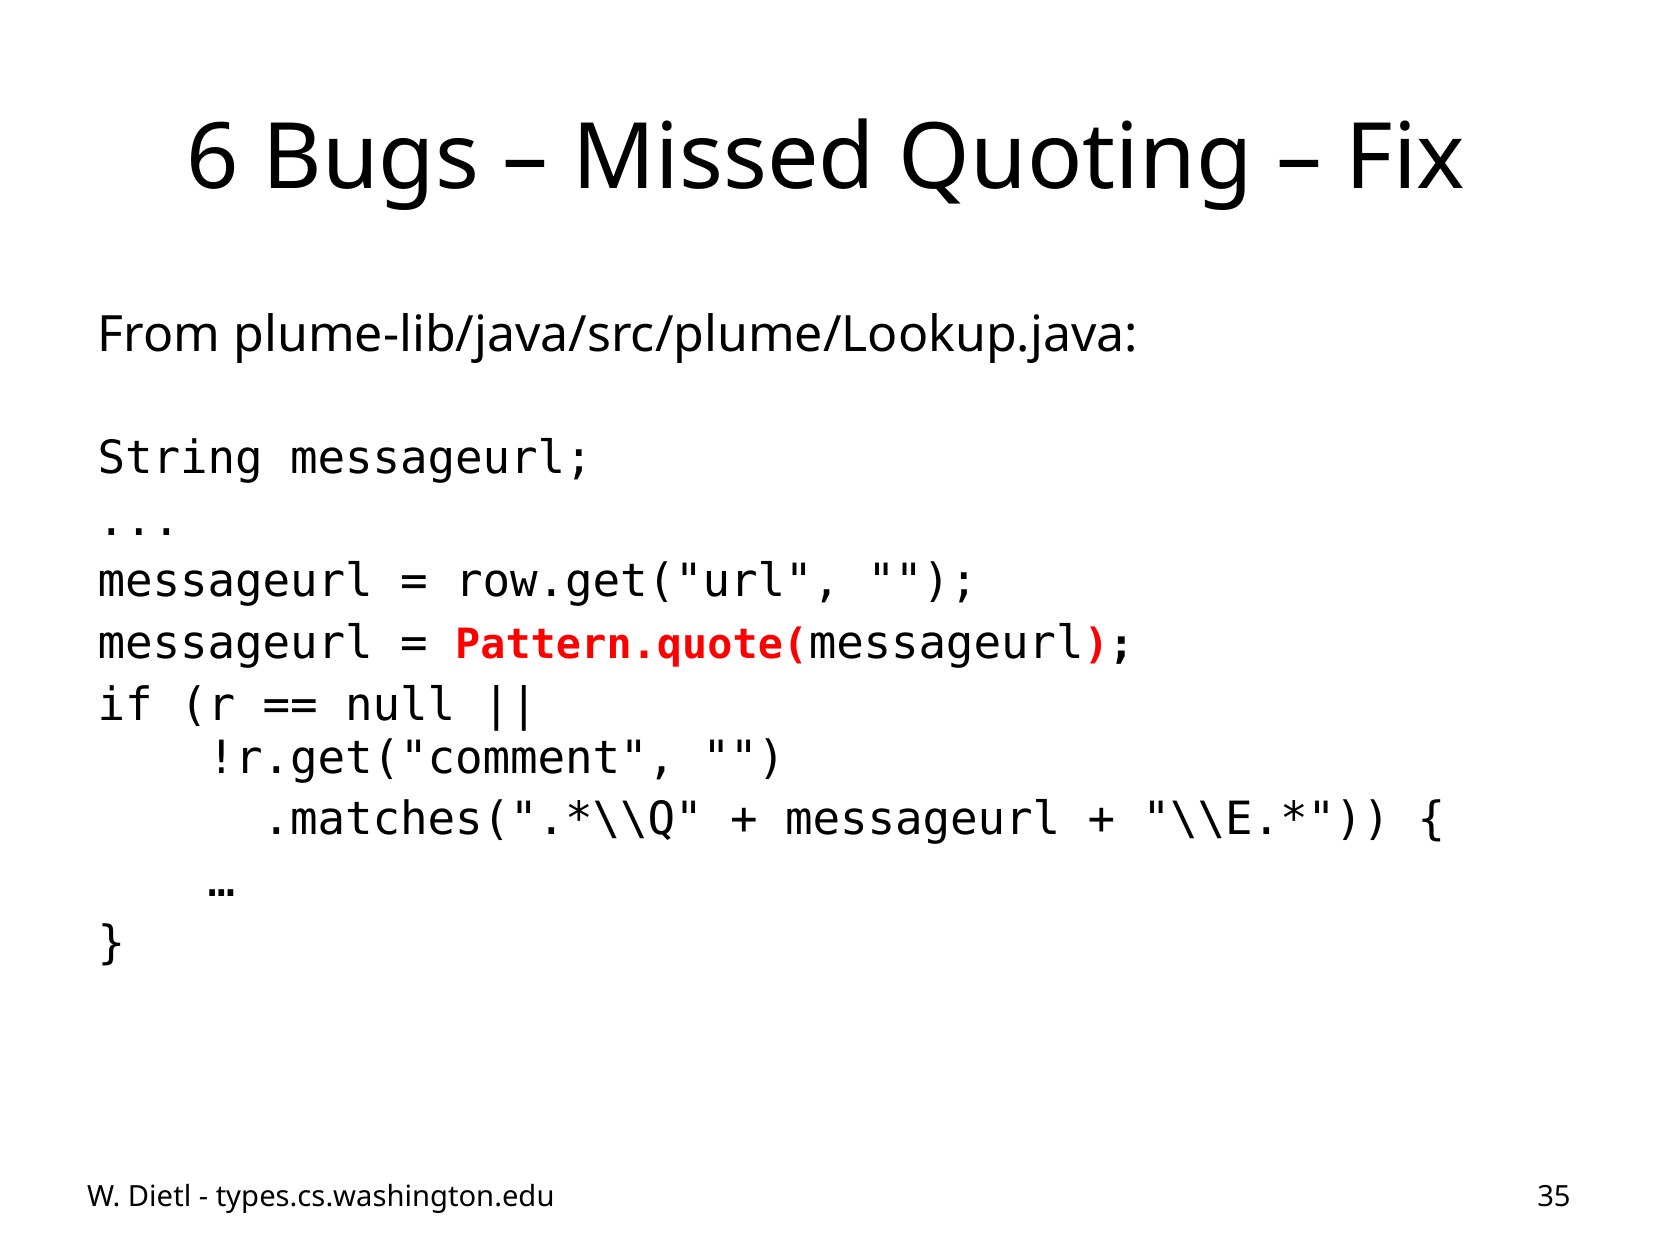

# 6 Bugs – Missed Quoting – Fix
From plume-lib/java/src/plume/Lookup.java:
String messageurl;
...
messageurl = row.get("url", "");
messageurl = Pattern.quote(messageurl);
if (r == null ||
 !r.get("comment", "")
 .matches(".*\\Q" + messageurl + "\\E.*")) {
 …
}
W. Dietl - types.cs.washington.edu
35